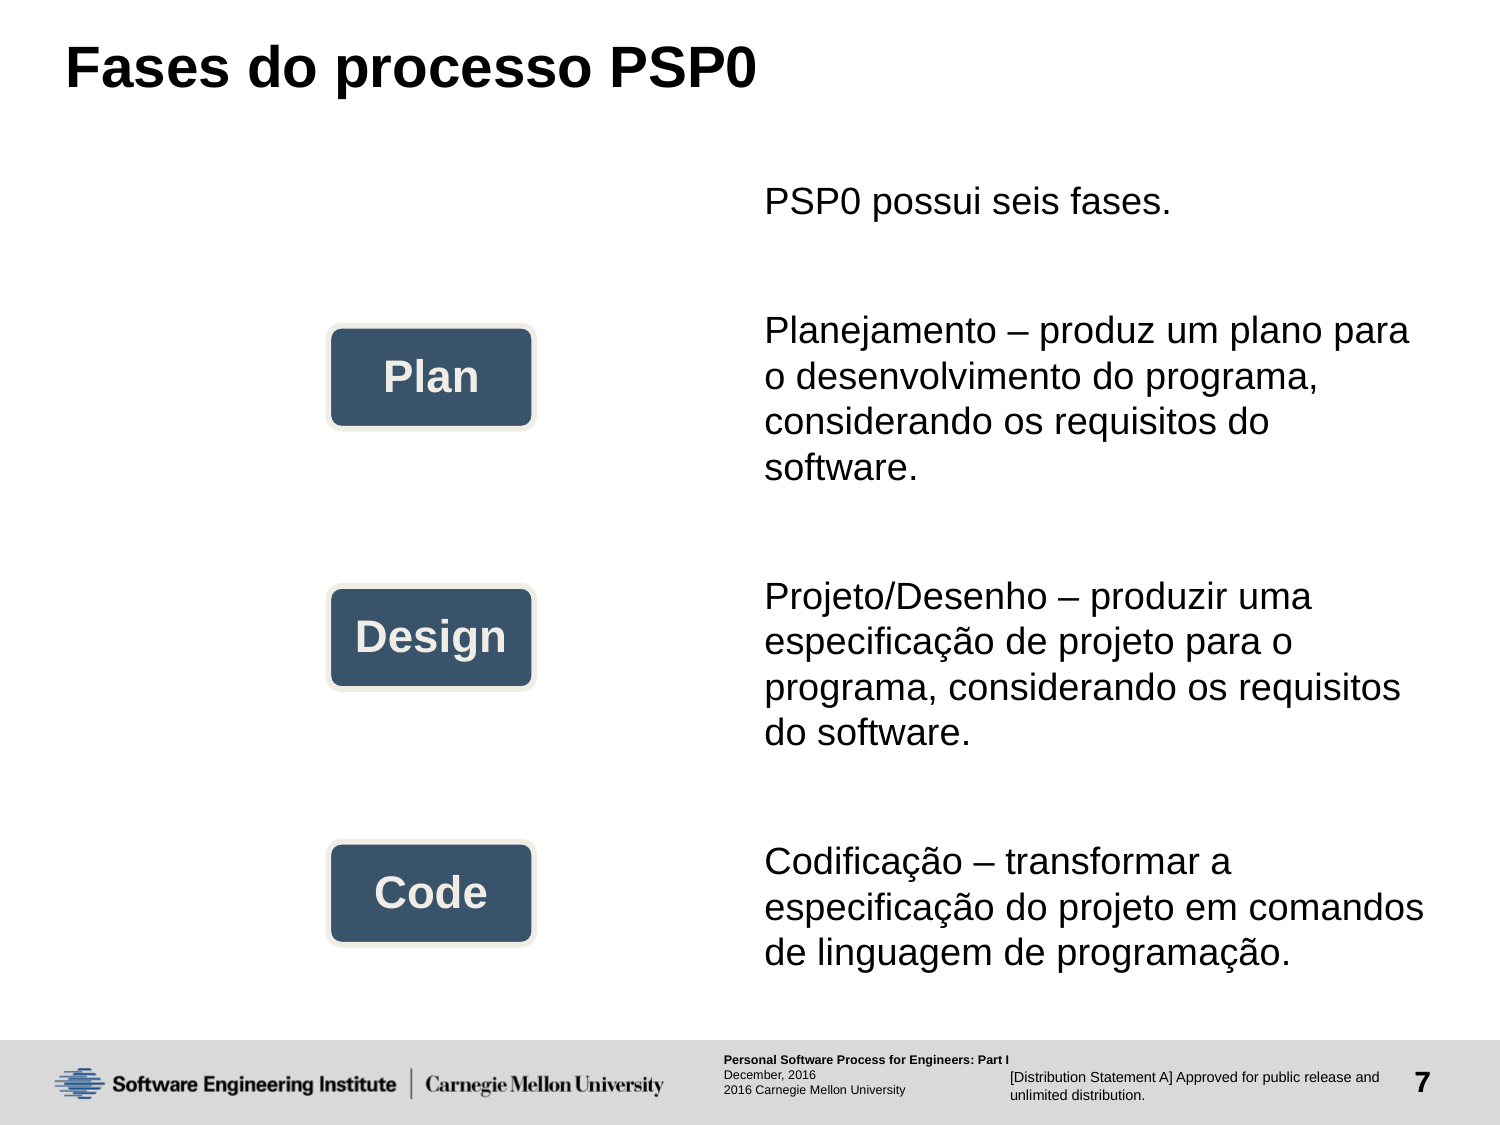

# Fases do processo PSP0
PSP0 possui seis fases.
Planejamento – produz um plano para o desenvolvimento do programa, considerando os requisitos do software.
Projeto/Desenho – produzir uma especificação de projeto para o programa, considerando os requisitos do software.
Codificação – transformar a especificação do projeto em comandos de linguagem de programação.